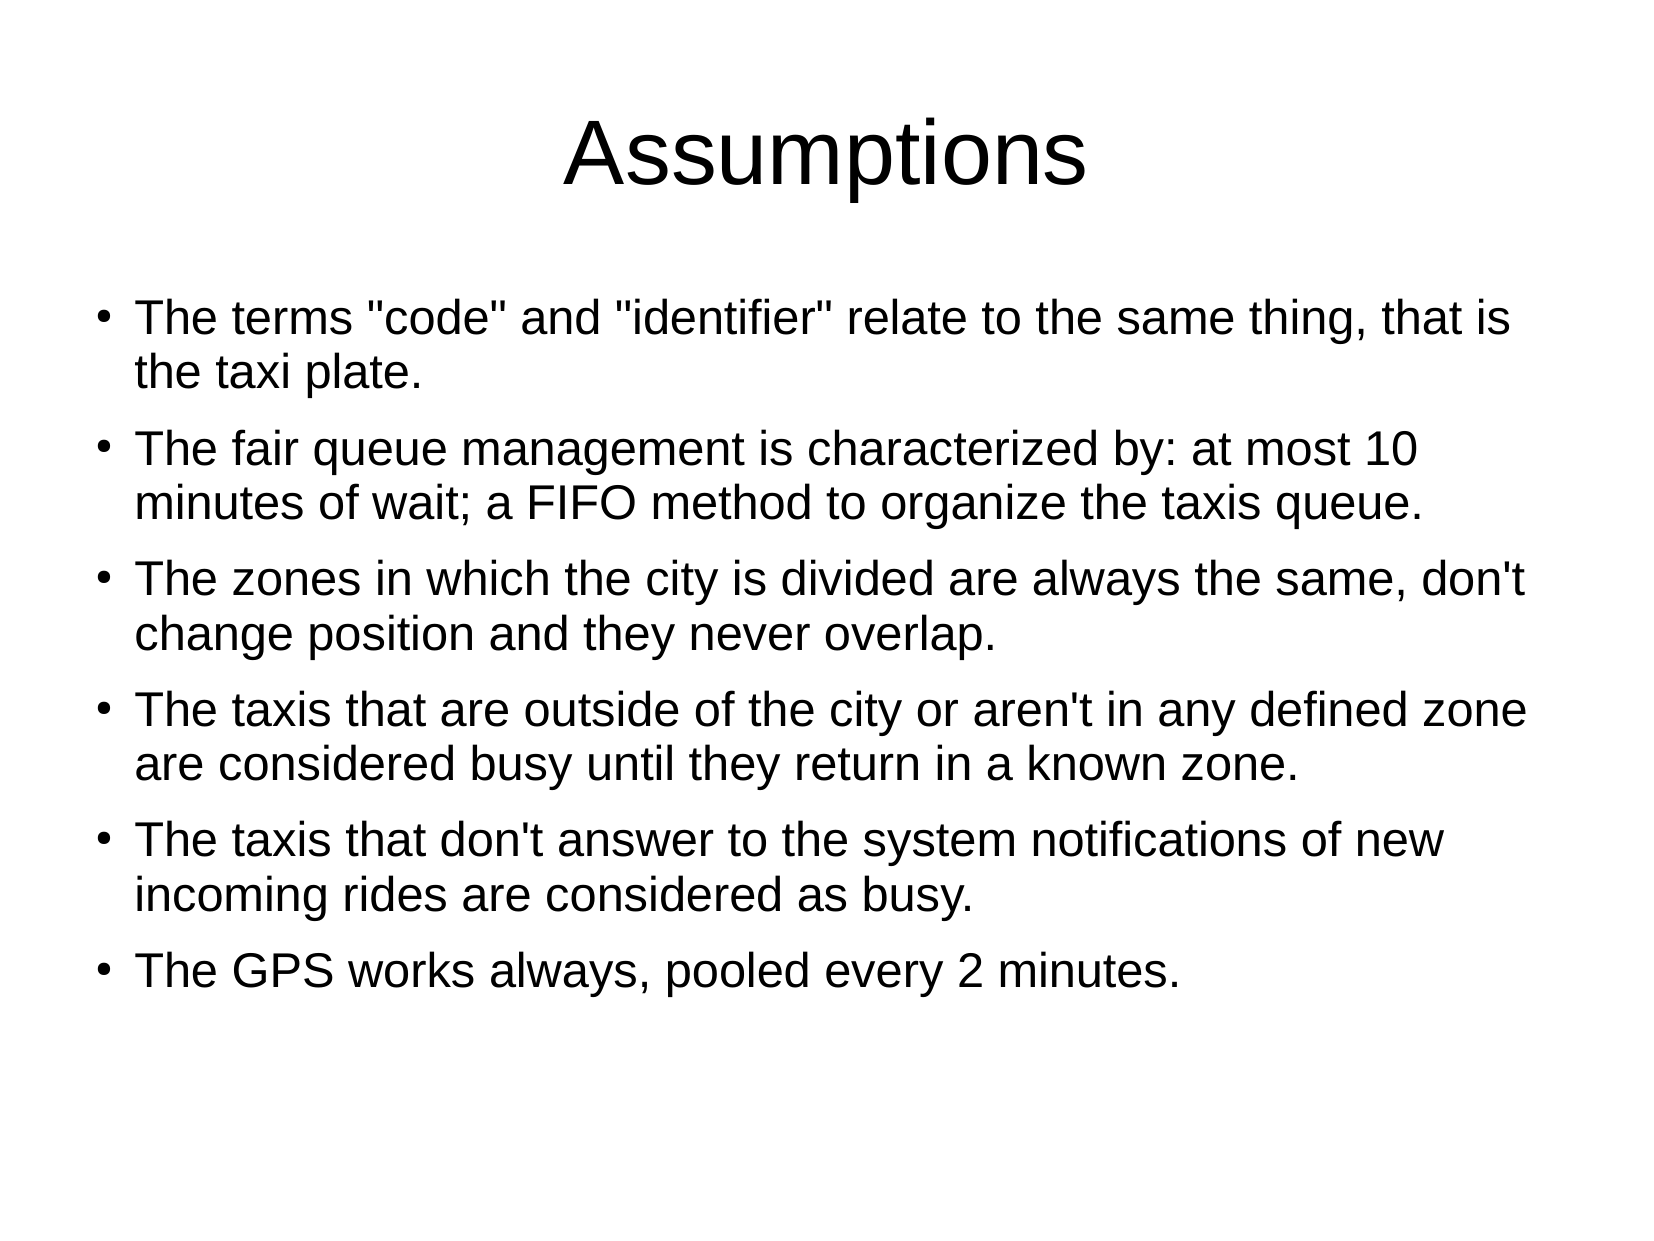

# Assumptions
The terms "code" and "identifier" relate to the same thing, that is the taxi plate.
The fair queue management is characterized by: at most 10 minutes of wait; a FIFO method to organize the taxis queue.
The zones in which the city is divided are always the same, don't change position and they never overlap.
The taxis that are outside of the city or aren't in any defined zone are considered busy until they return in a known zone.
The taxis that don't answer to the system notifications of new incoming rides are considered as busy.
The GPS works always, pooled every 2 minutes.